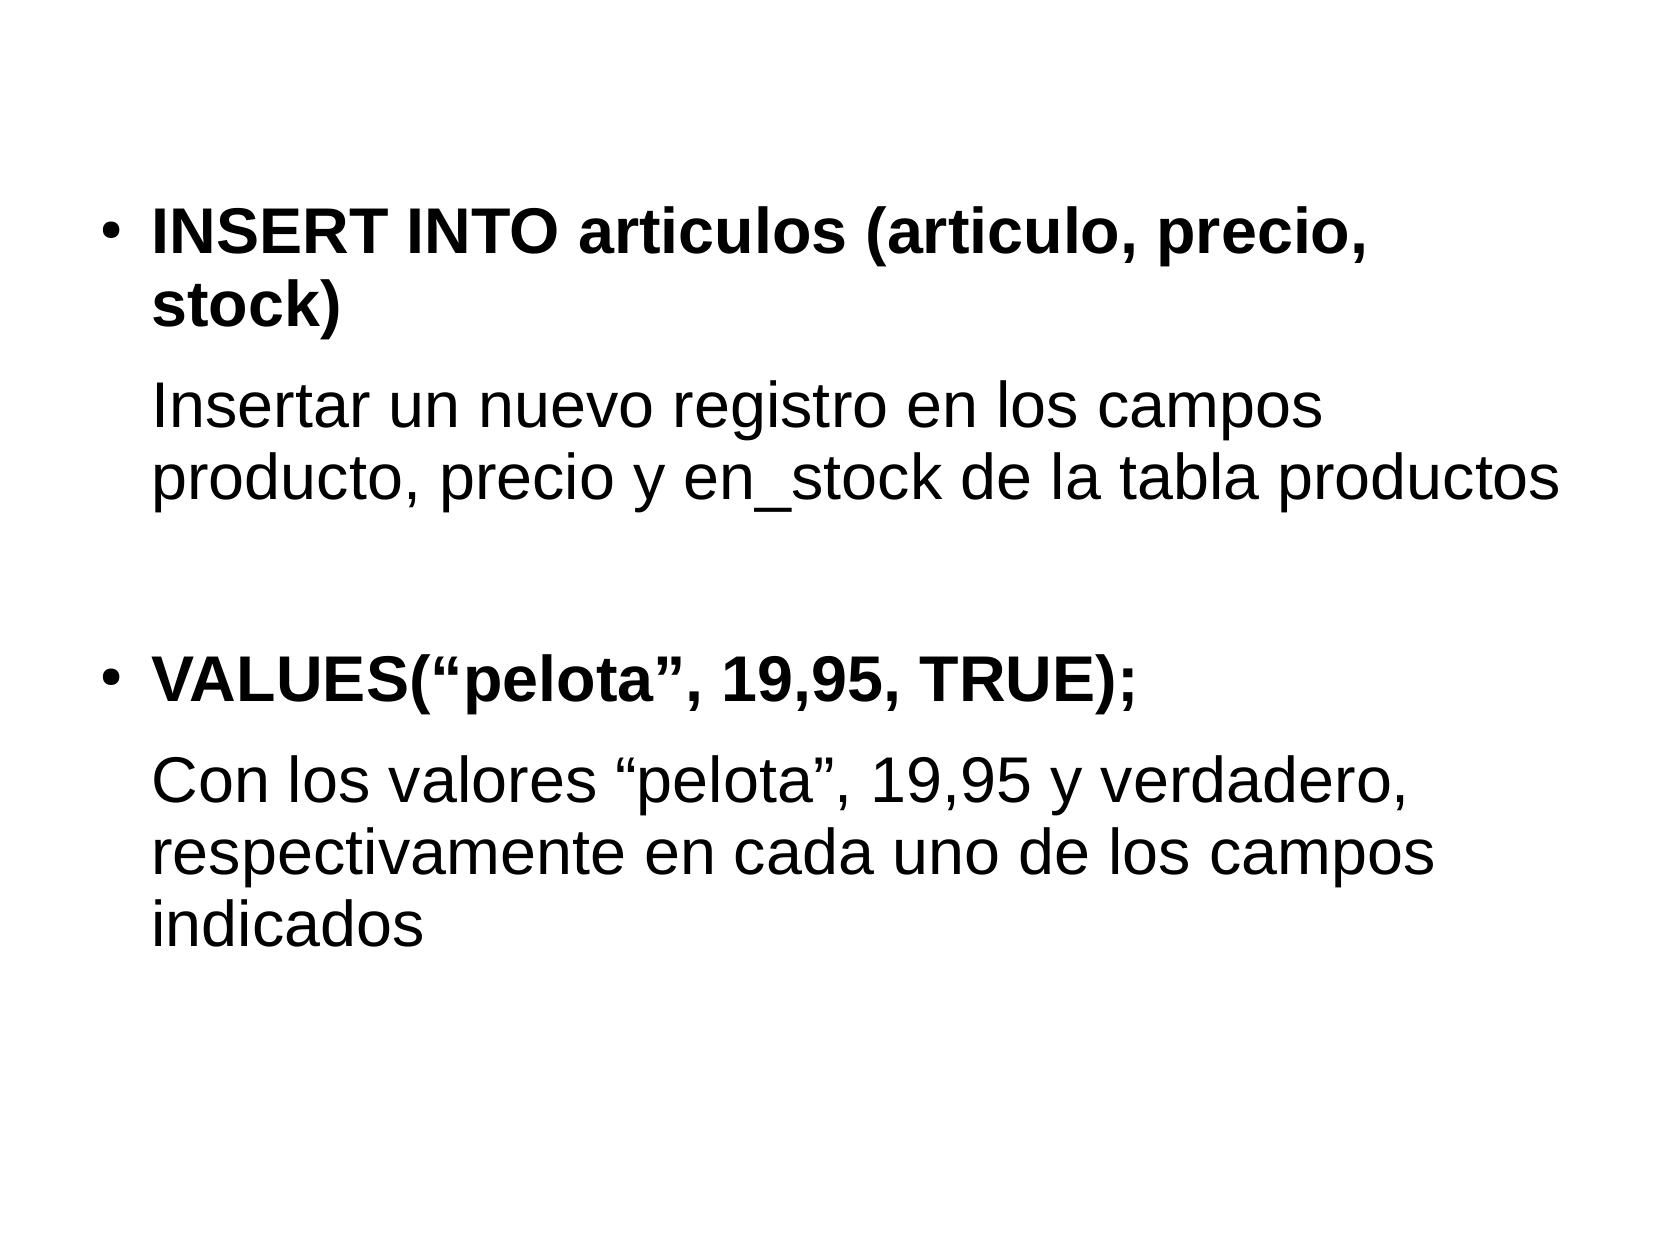

# INSERT INTO articulos (articulo, precio, stock)
Insertar un nuevo registro en los campos producto, precio y en_stock de la tabla productos
VALUES(“pelota”, 19,95, TRUE);
Con los valores “pelota”, 19,95 y verdadero, respectivamente en cada uno de los campos indicados